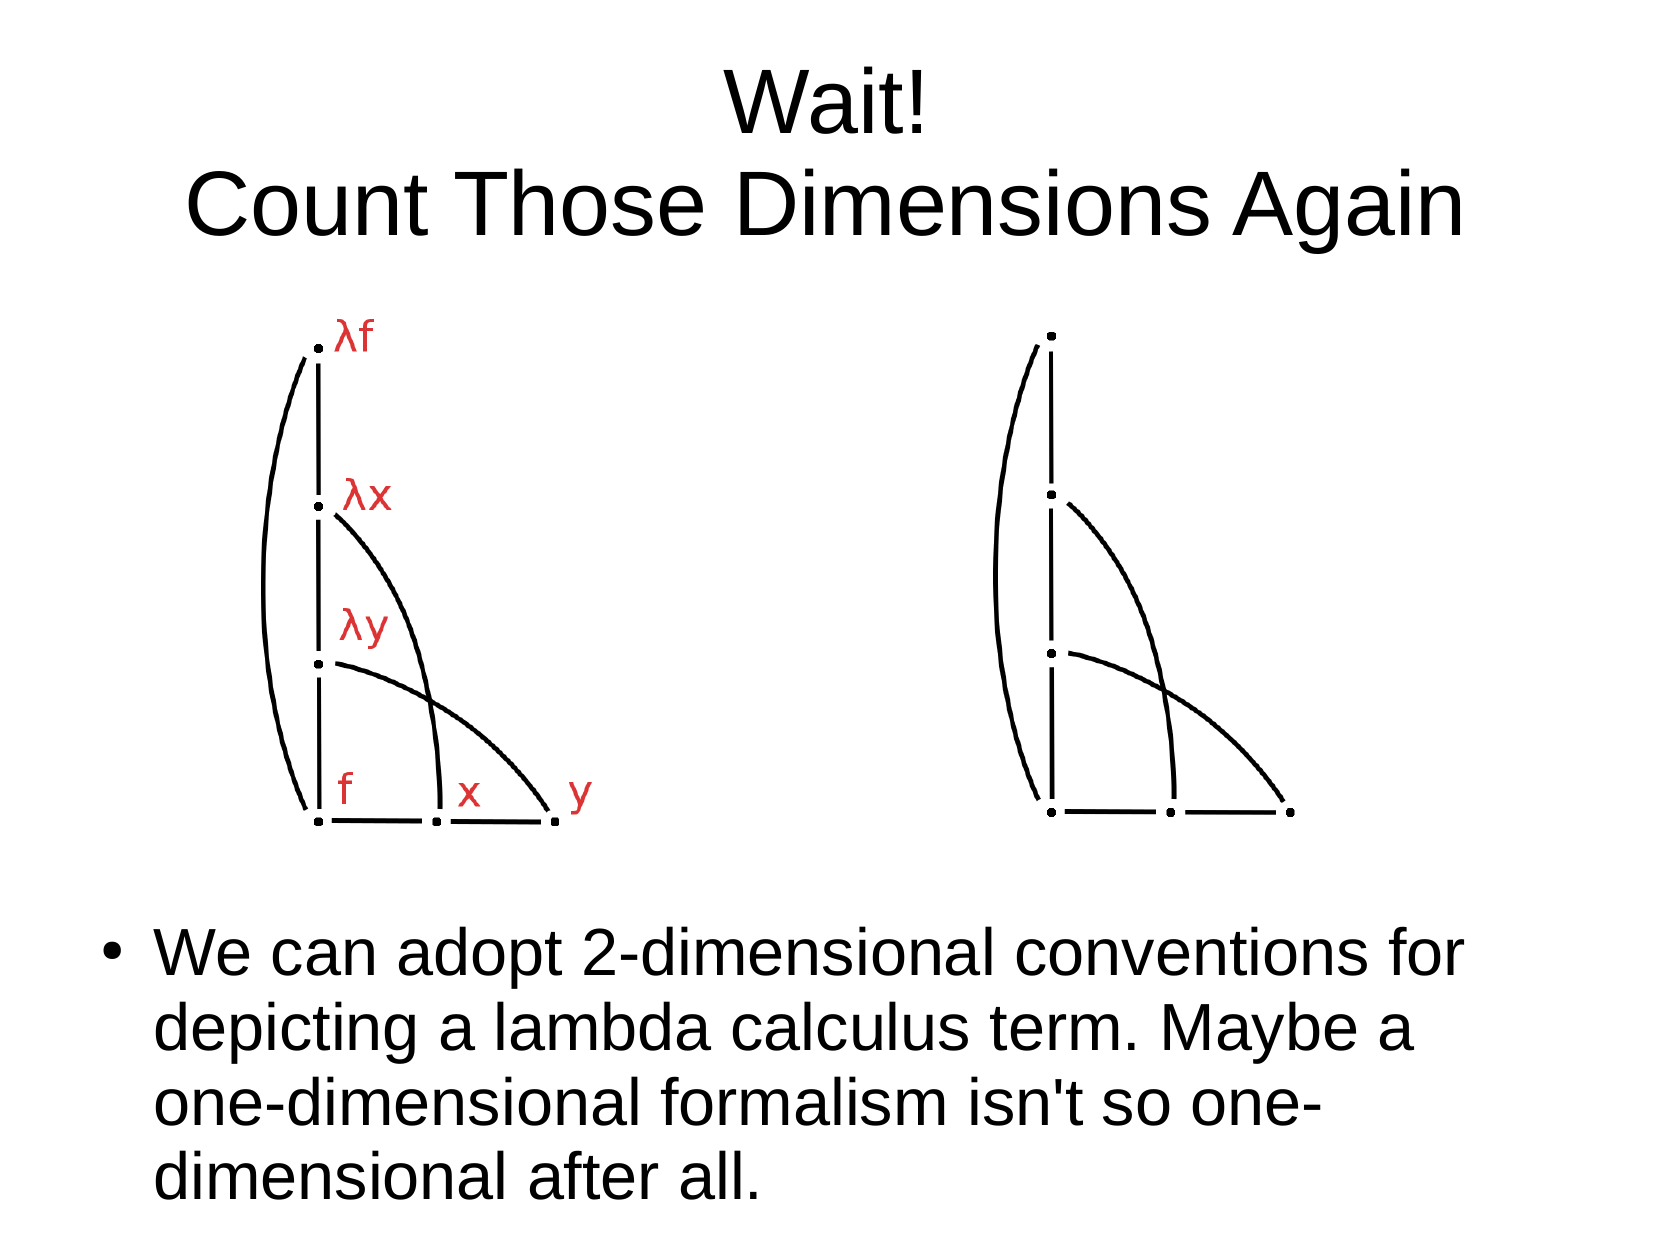

# Wait! Count Those Dimensions Again
We can adopt 2-dimensional conventions for depicting a lambda calculus term. Maybe a one-dimensional formalism isn't so one-dimensional after all.